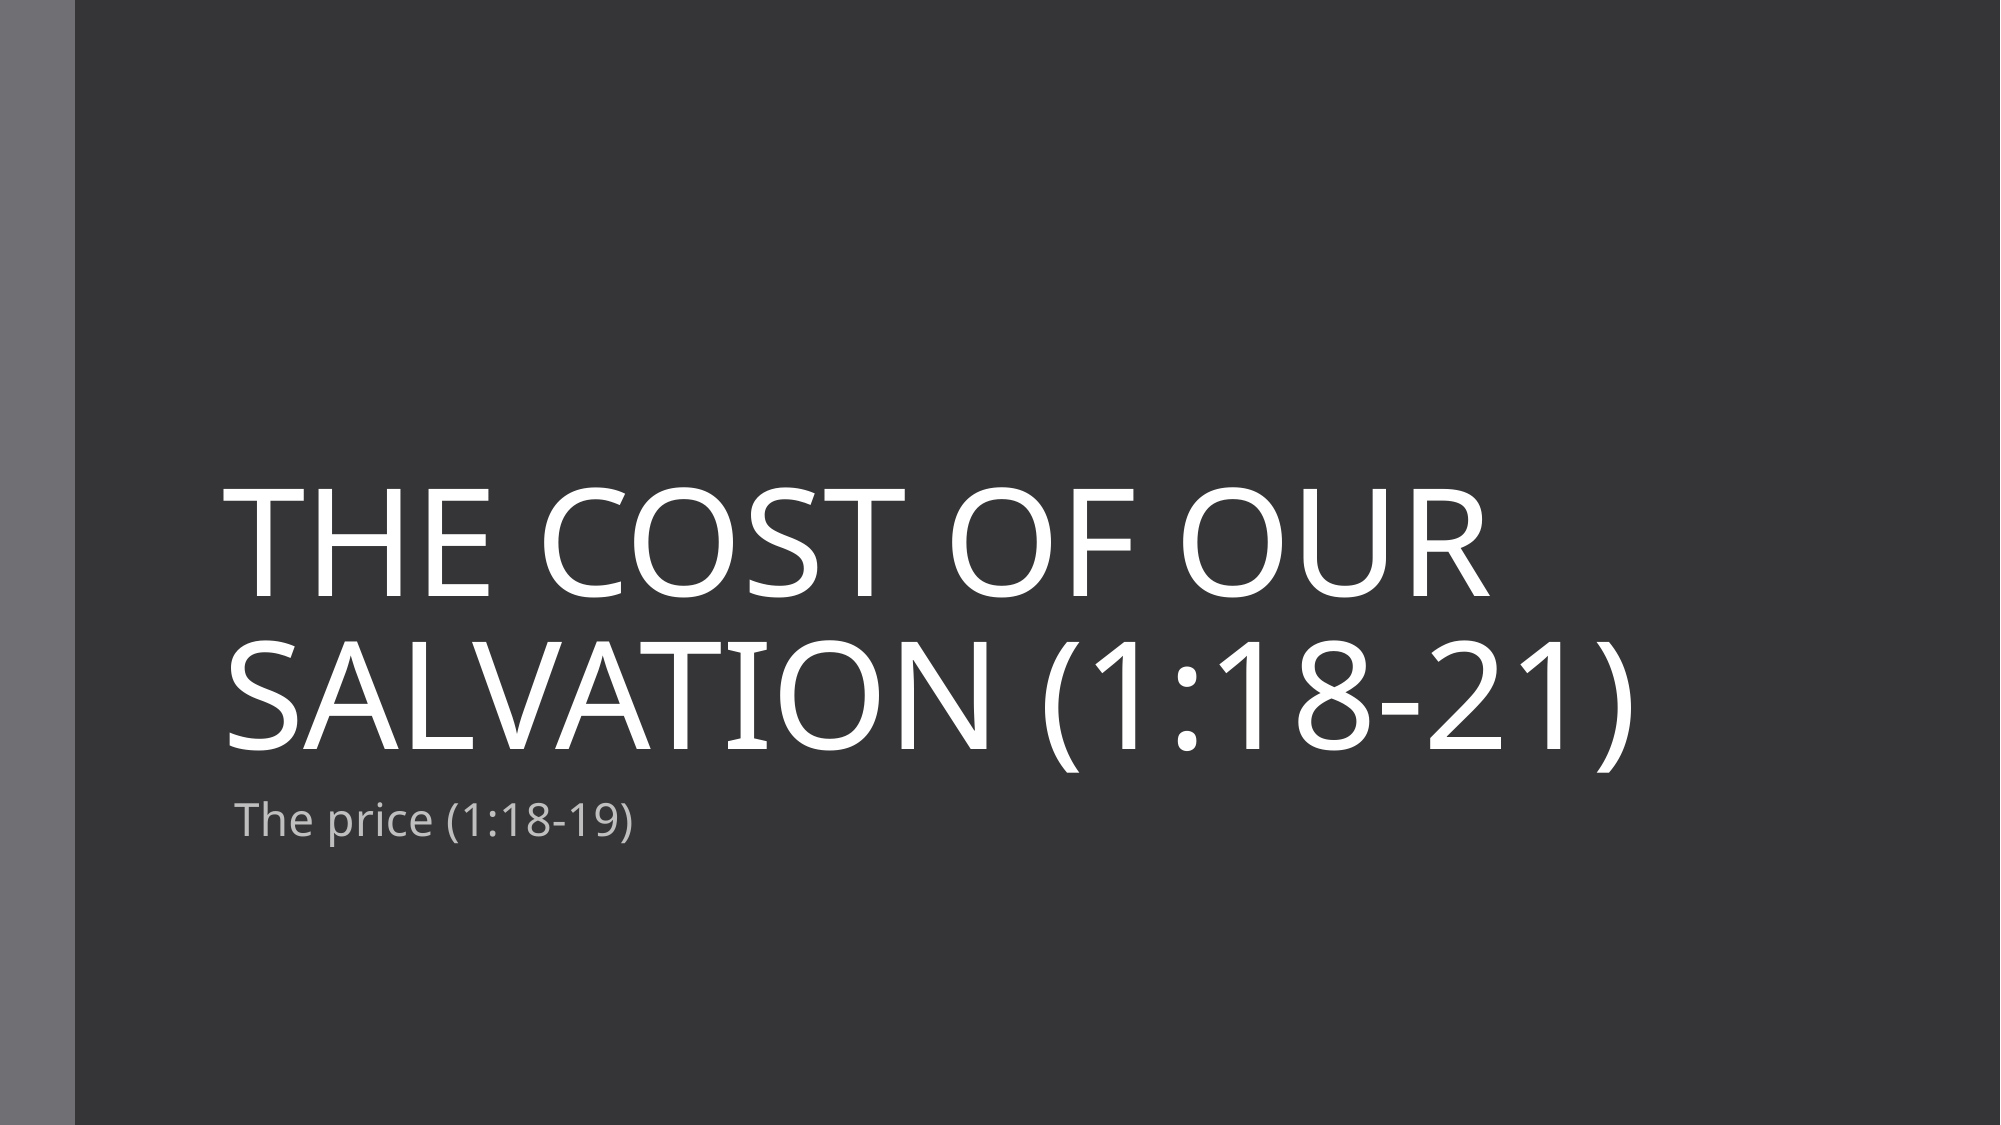

# THE COST OF OUR SALVATION (1:18-21)
 The price (1:18-19)